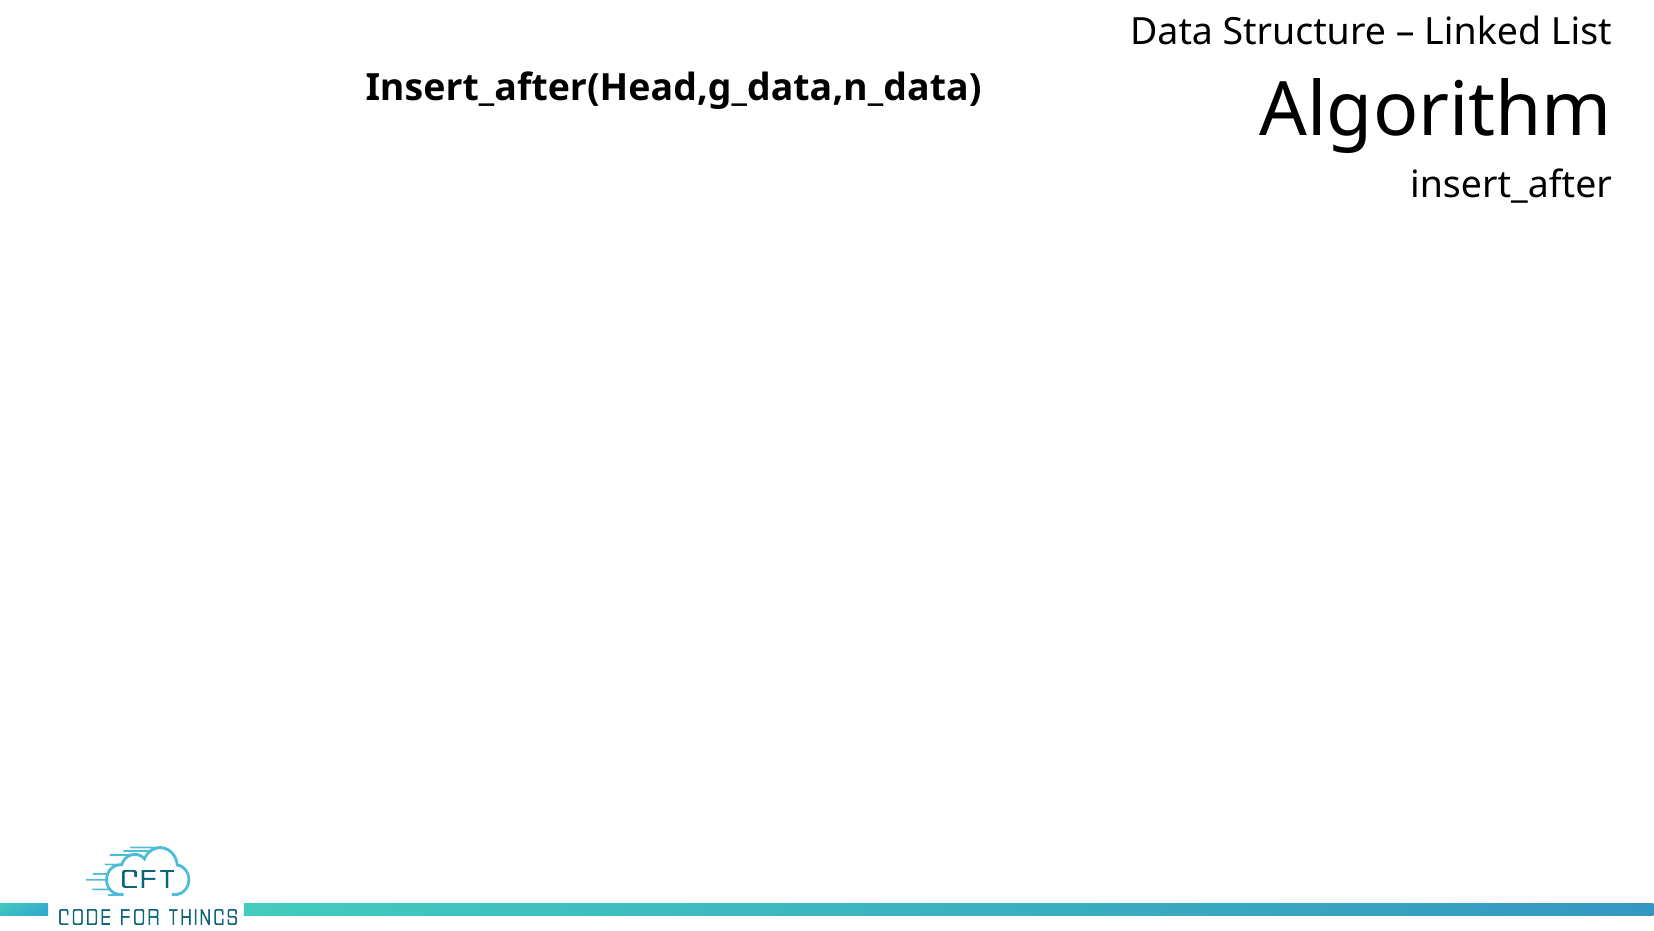

# Data Structure – Linked List Algorithm insert_after
Insert_after(Head,g_data,n_data)